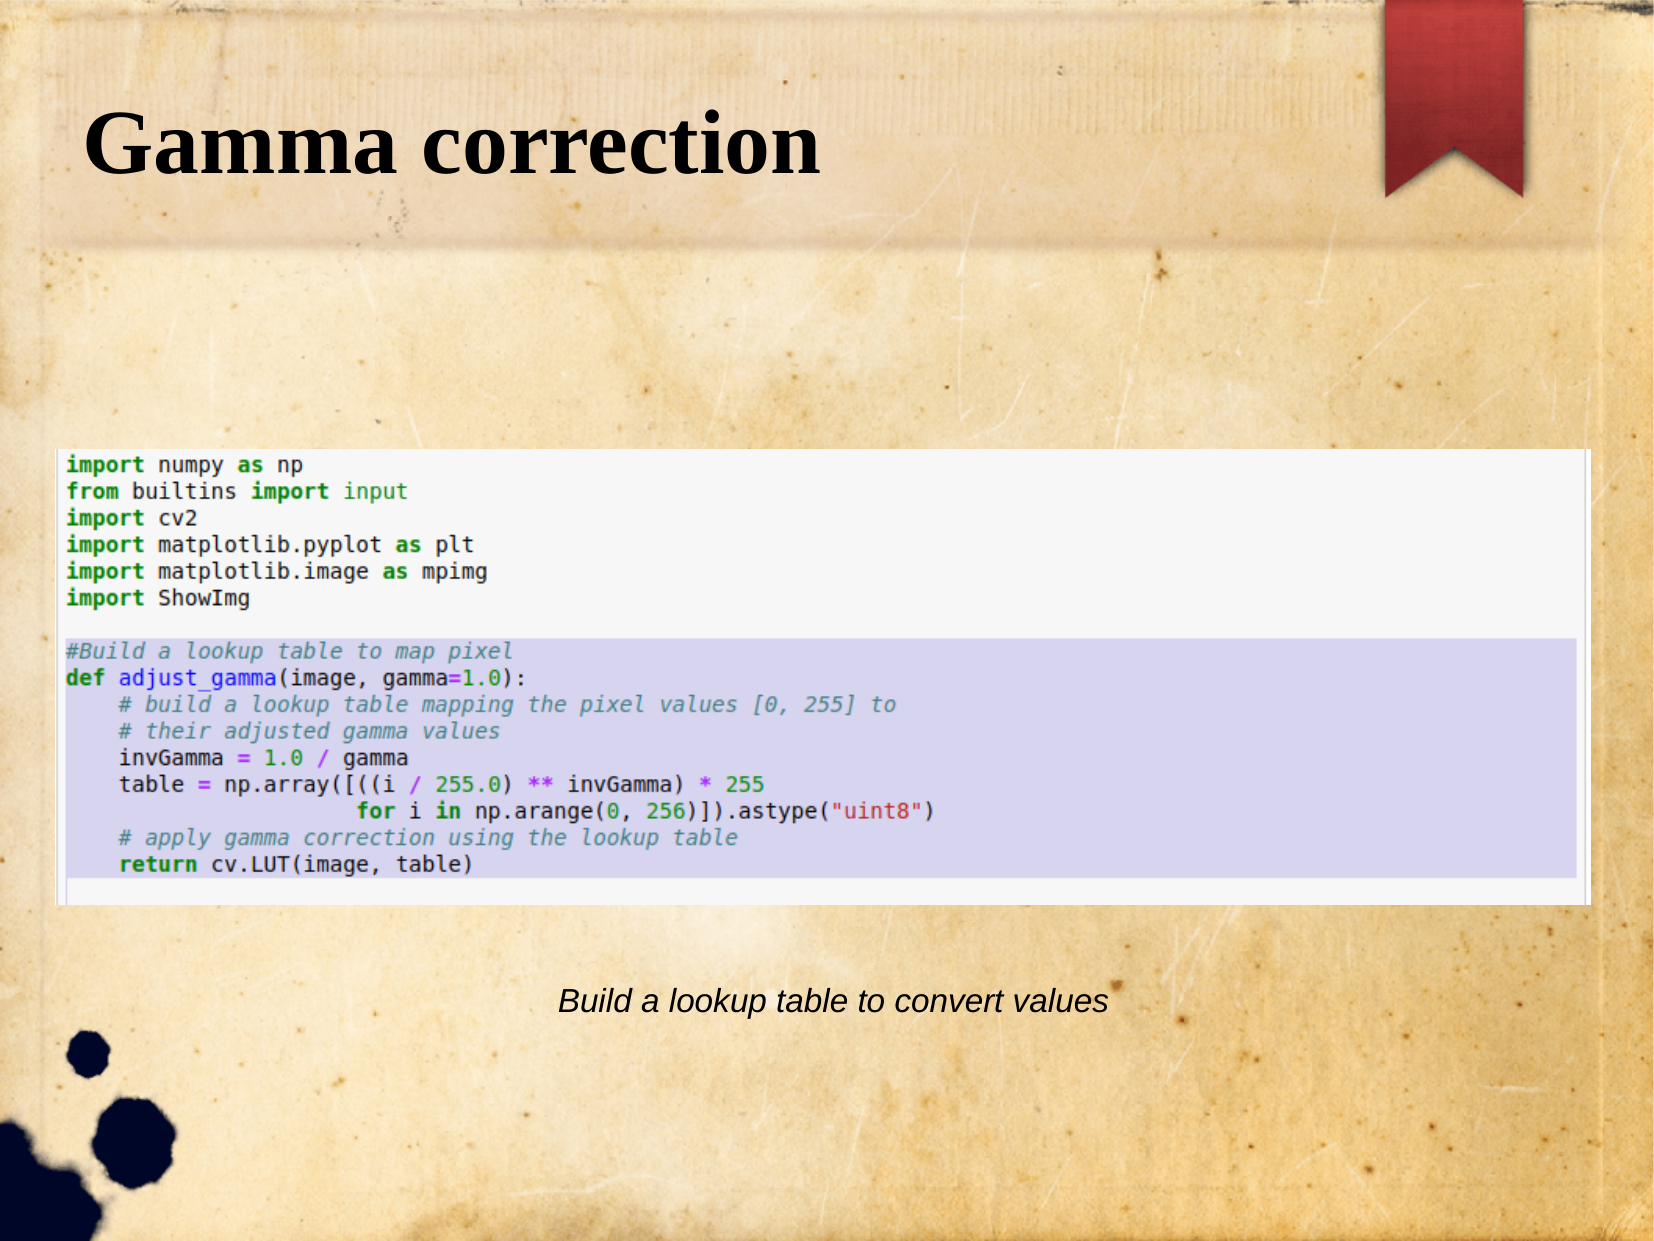

# Gamma correction
Build a lookup table to convert values